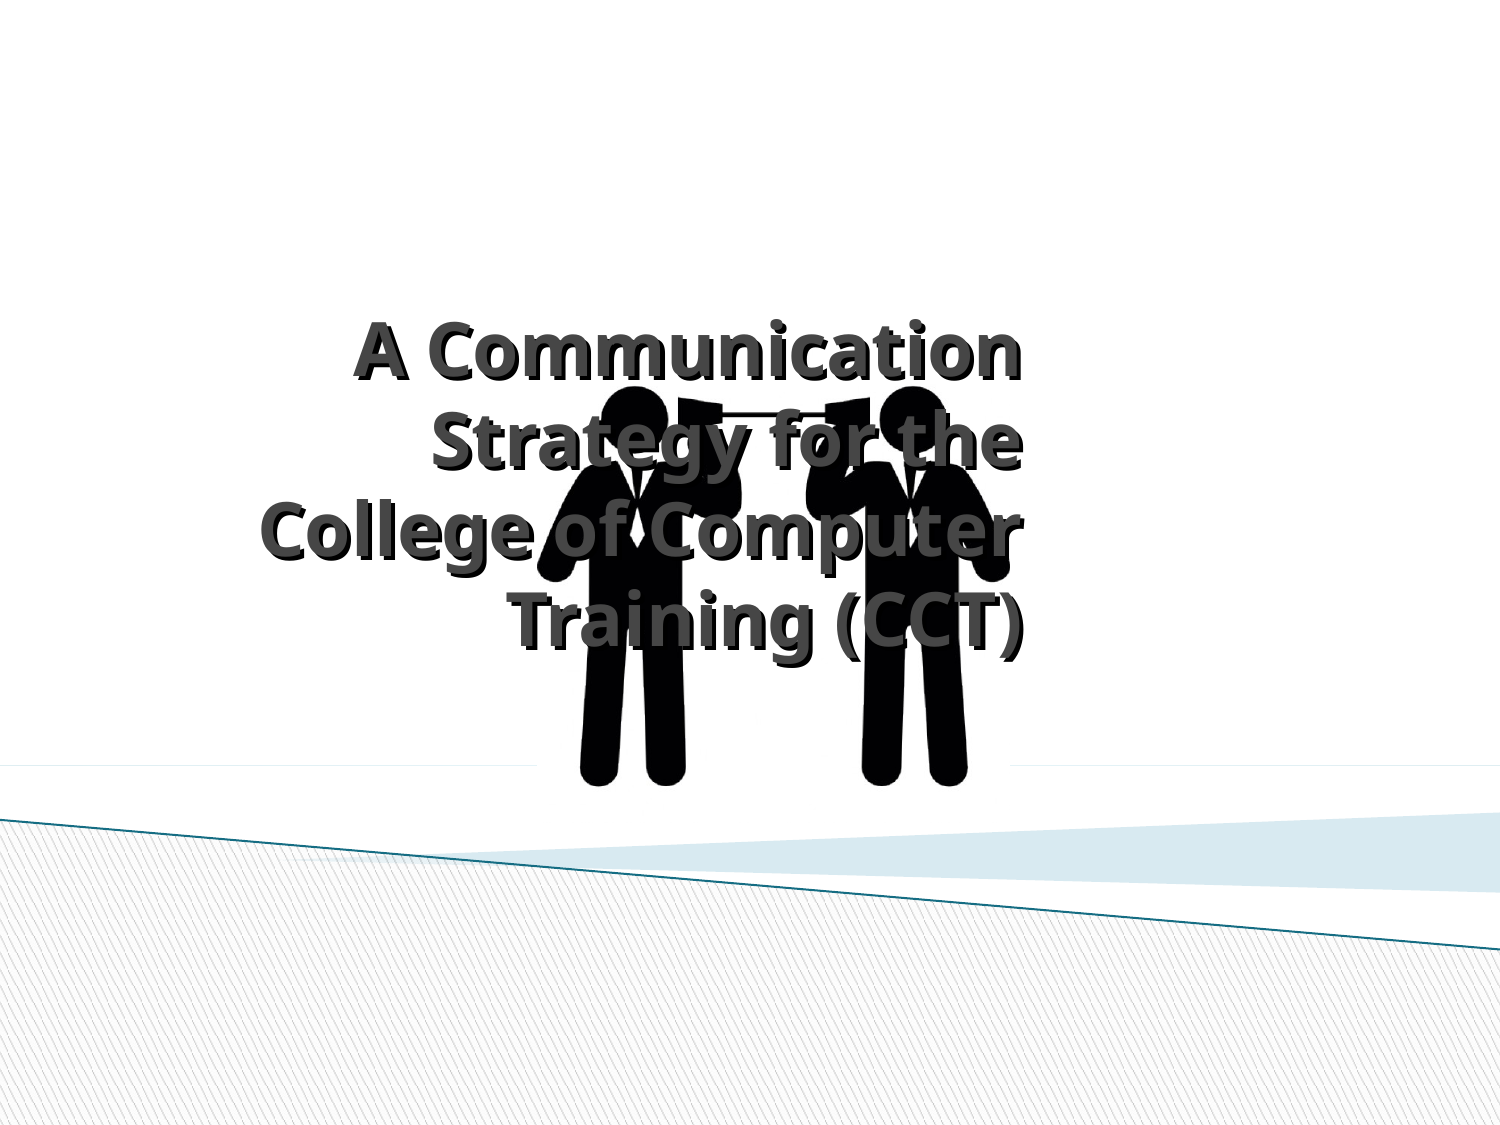

# A Communication Strategy for the College of Computer Training (CCT)